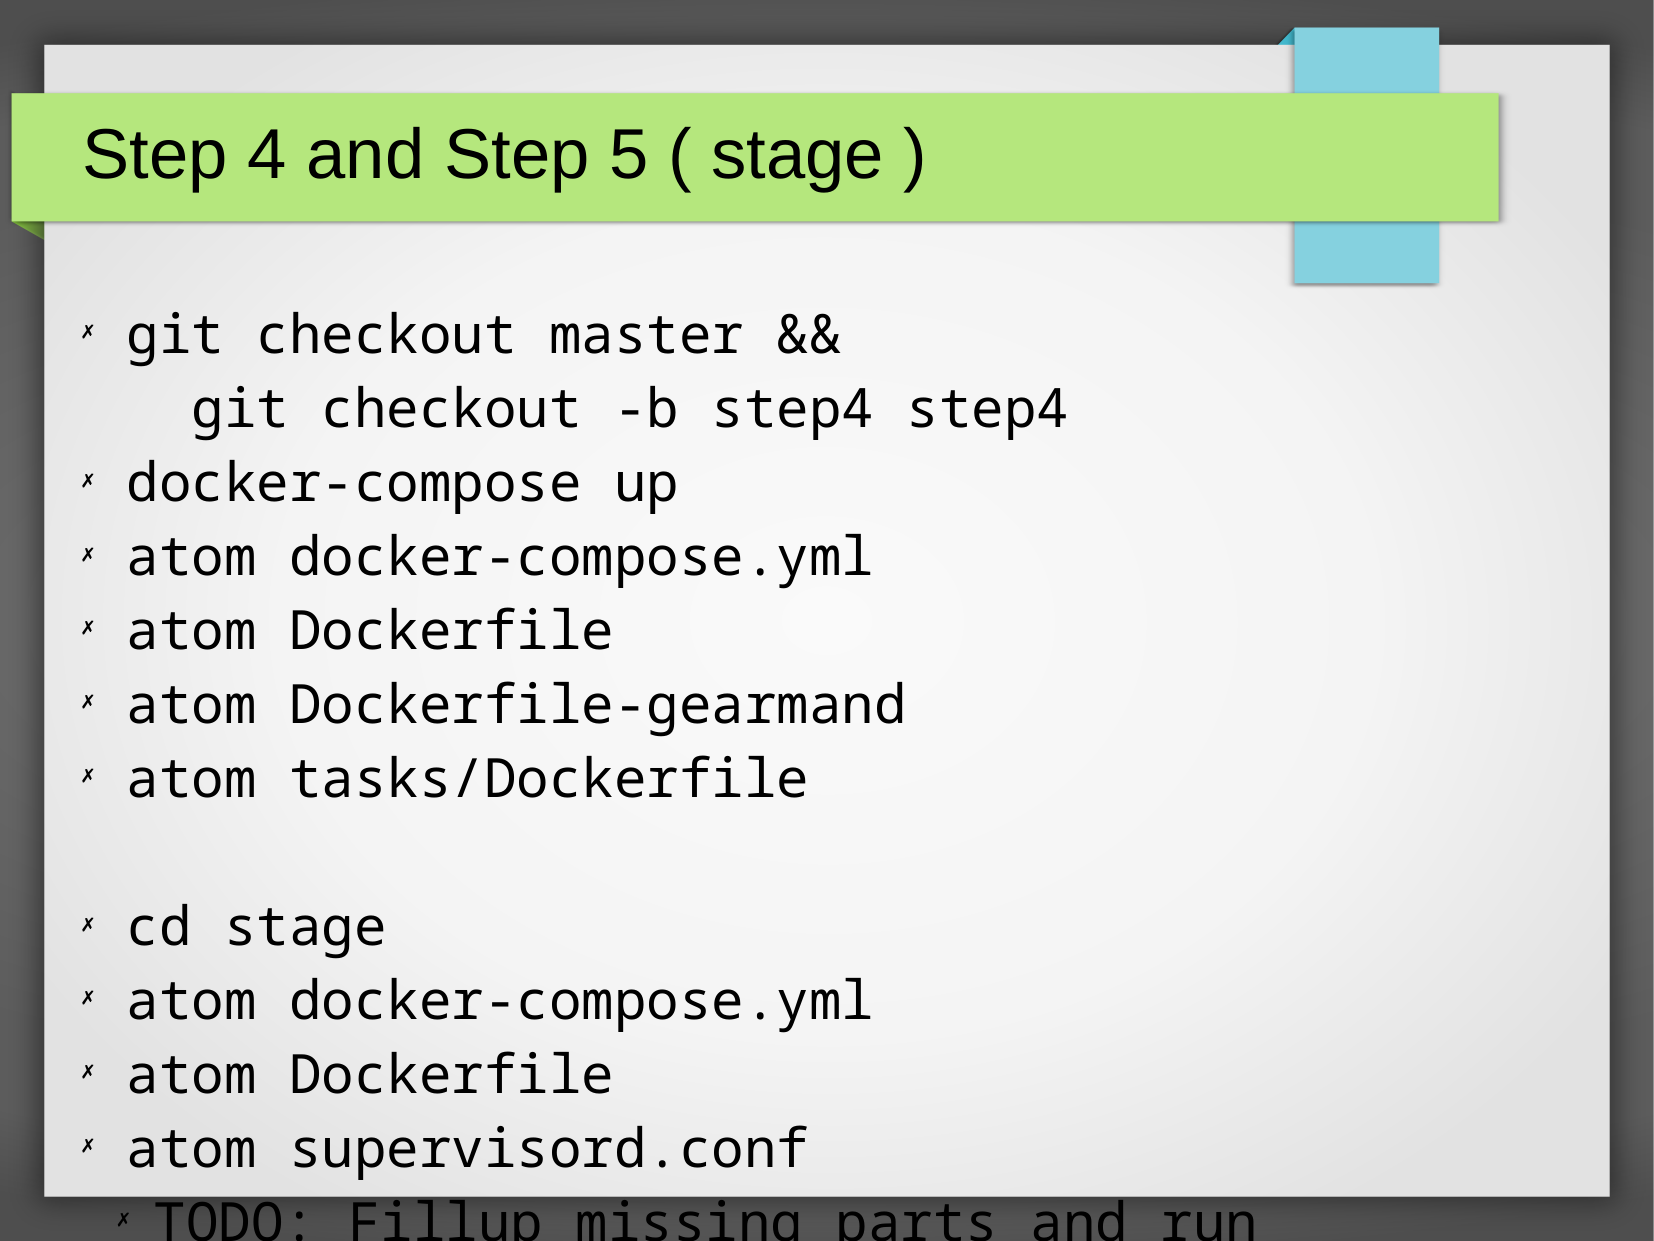

# Step 4 and Step 5 ( stage )
 git checkout master &&
 git checkout -b step4 step4
 docker-compose up
 atom docker-compose.yml
 atom Dockerfile
 atom Dockerfile-gearmand
 atom tasks/Dockerfile
 cd stage
 atom docker-compose.yml
 atom Dockerfile
 atom supervisord.conf
TODO: Fillup missing parts and run container